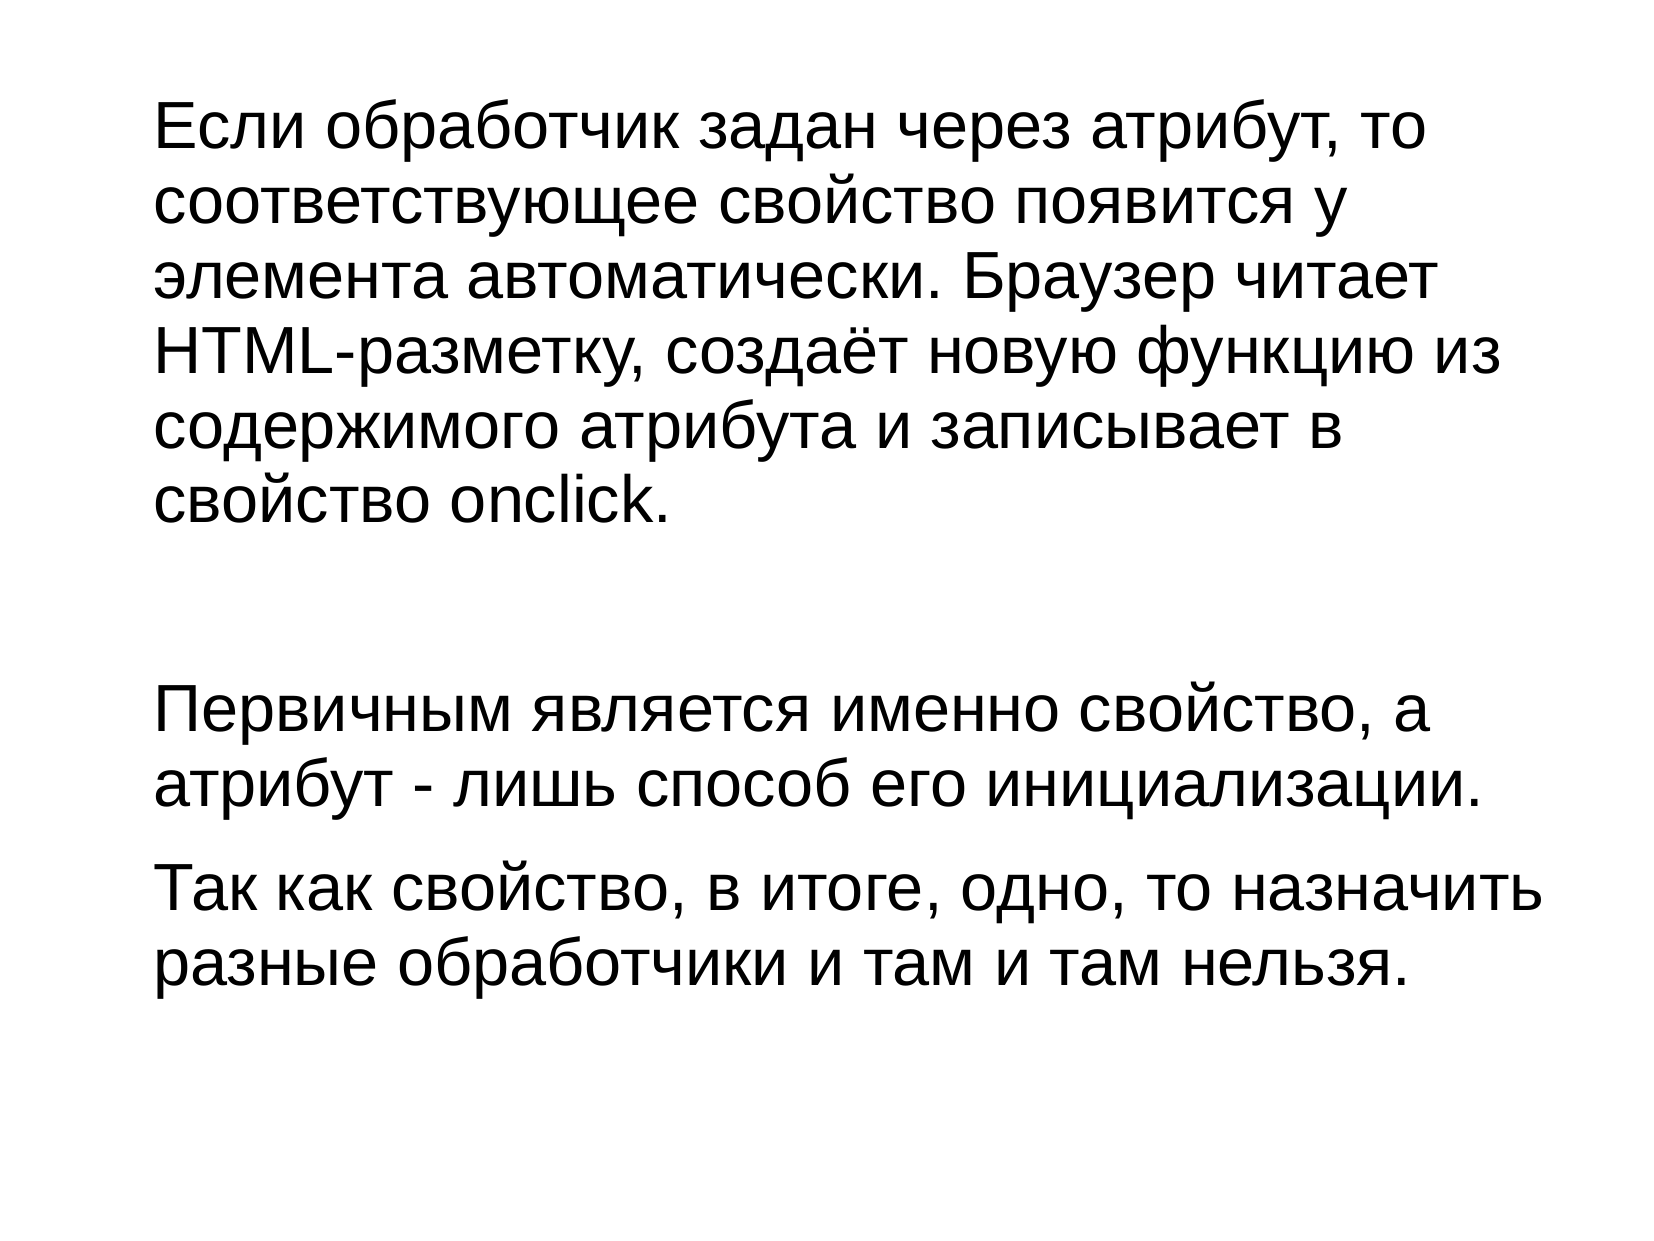

# Если обработчик задан через атрибут, то соответствующее свойство появится у элемента автоматически. Браузер читает HTML-разметку, создаёт новую функцию из содержимого атрибута и записывает в свойство onclick.
Первичным является именно свойство, а атрибут - лишь способ его инициализации.
Так как свойство, в итоге, одно, то назначить разные обработчики и там и там нельзя.